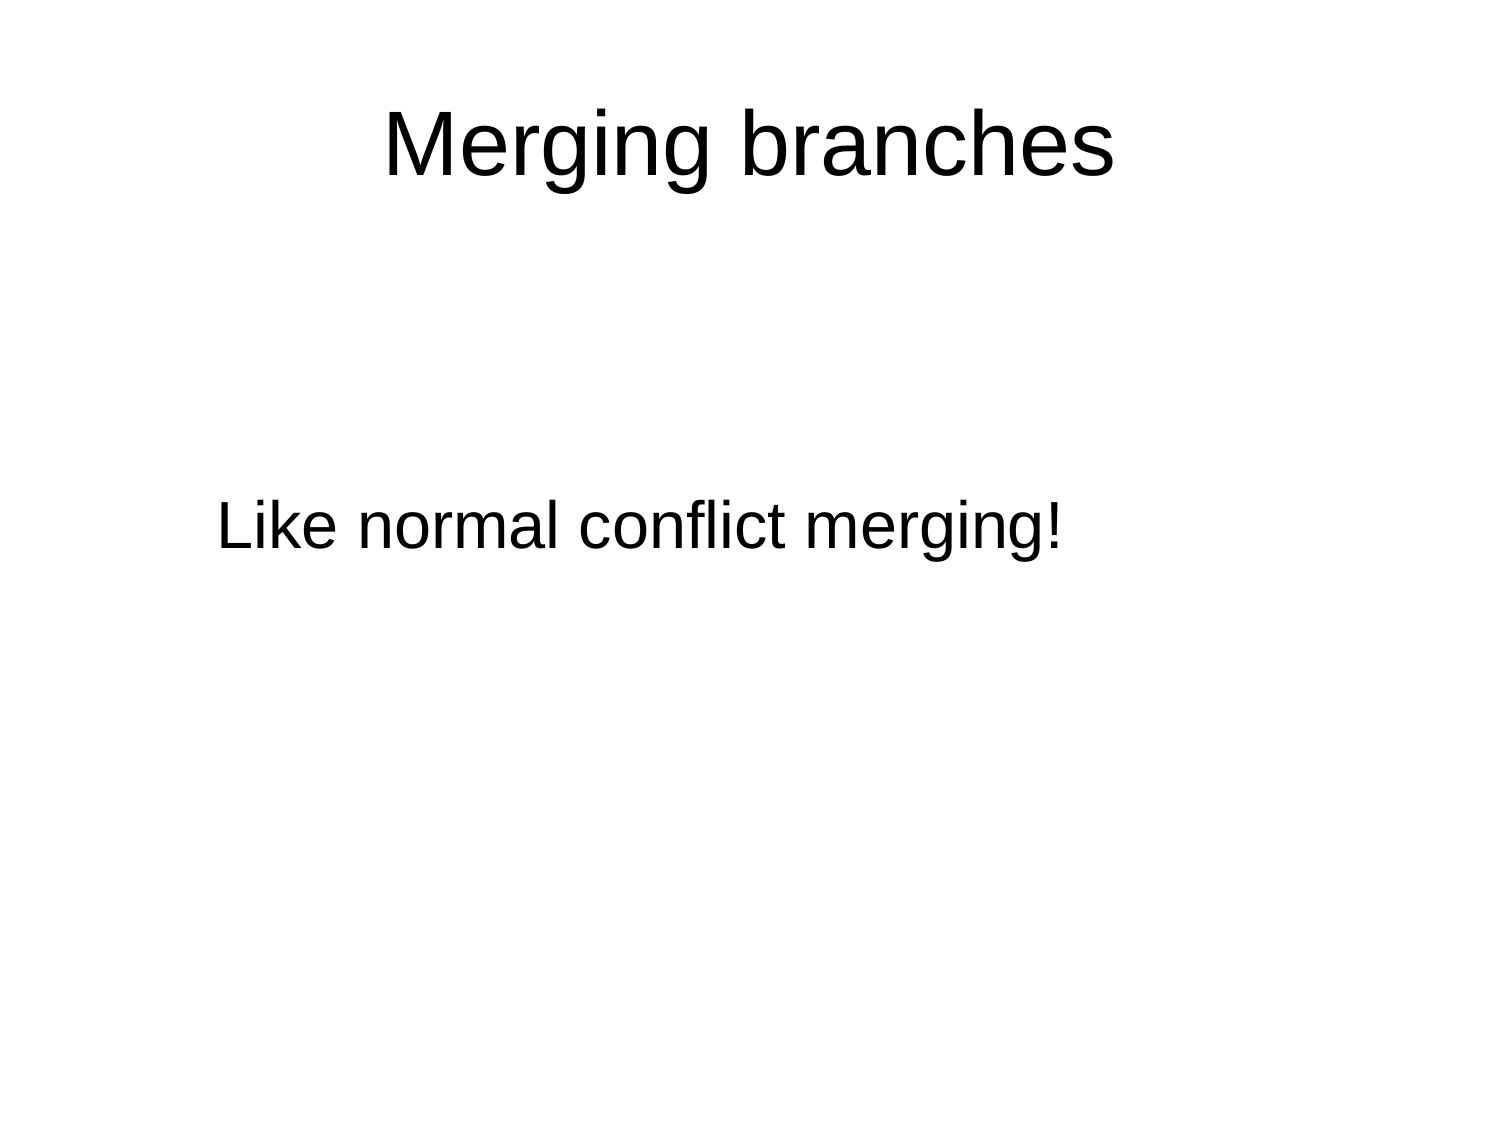

# Merging branches
Like normal conflict merging!